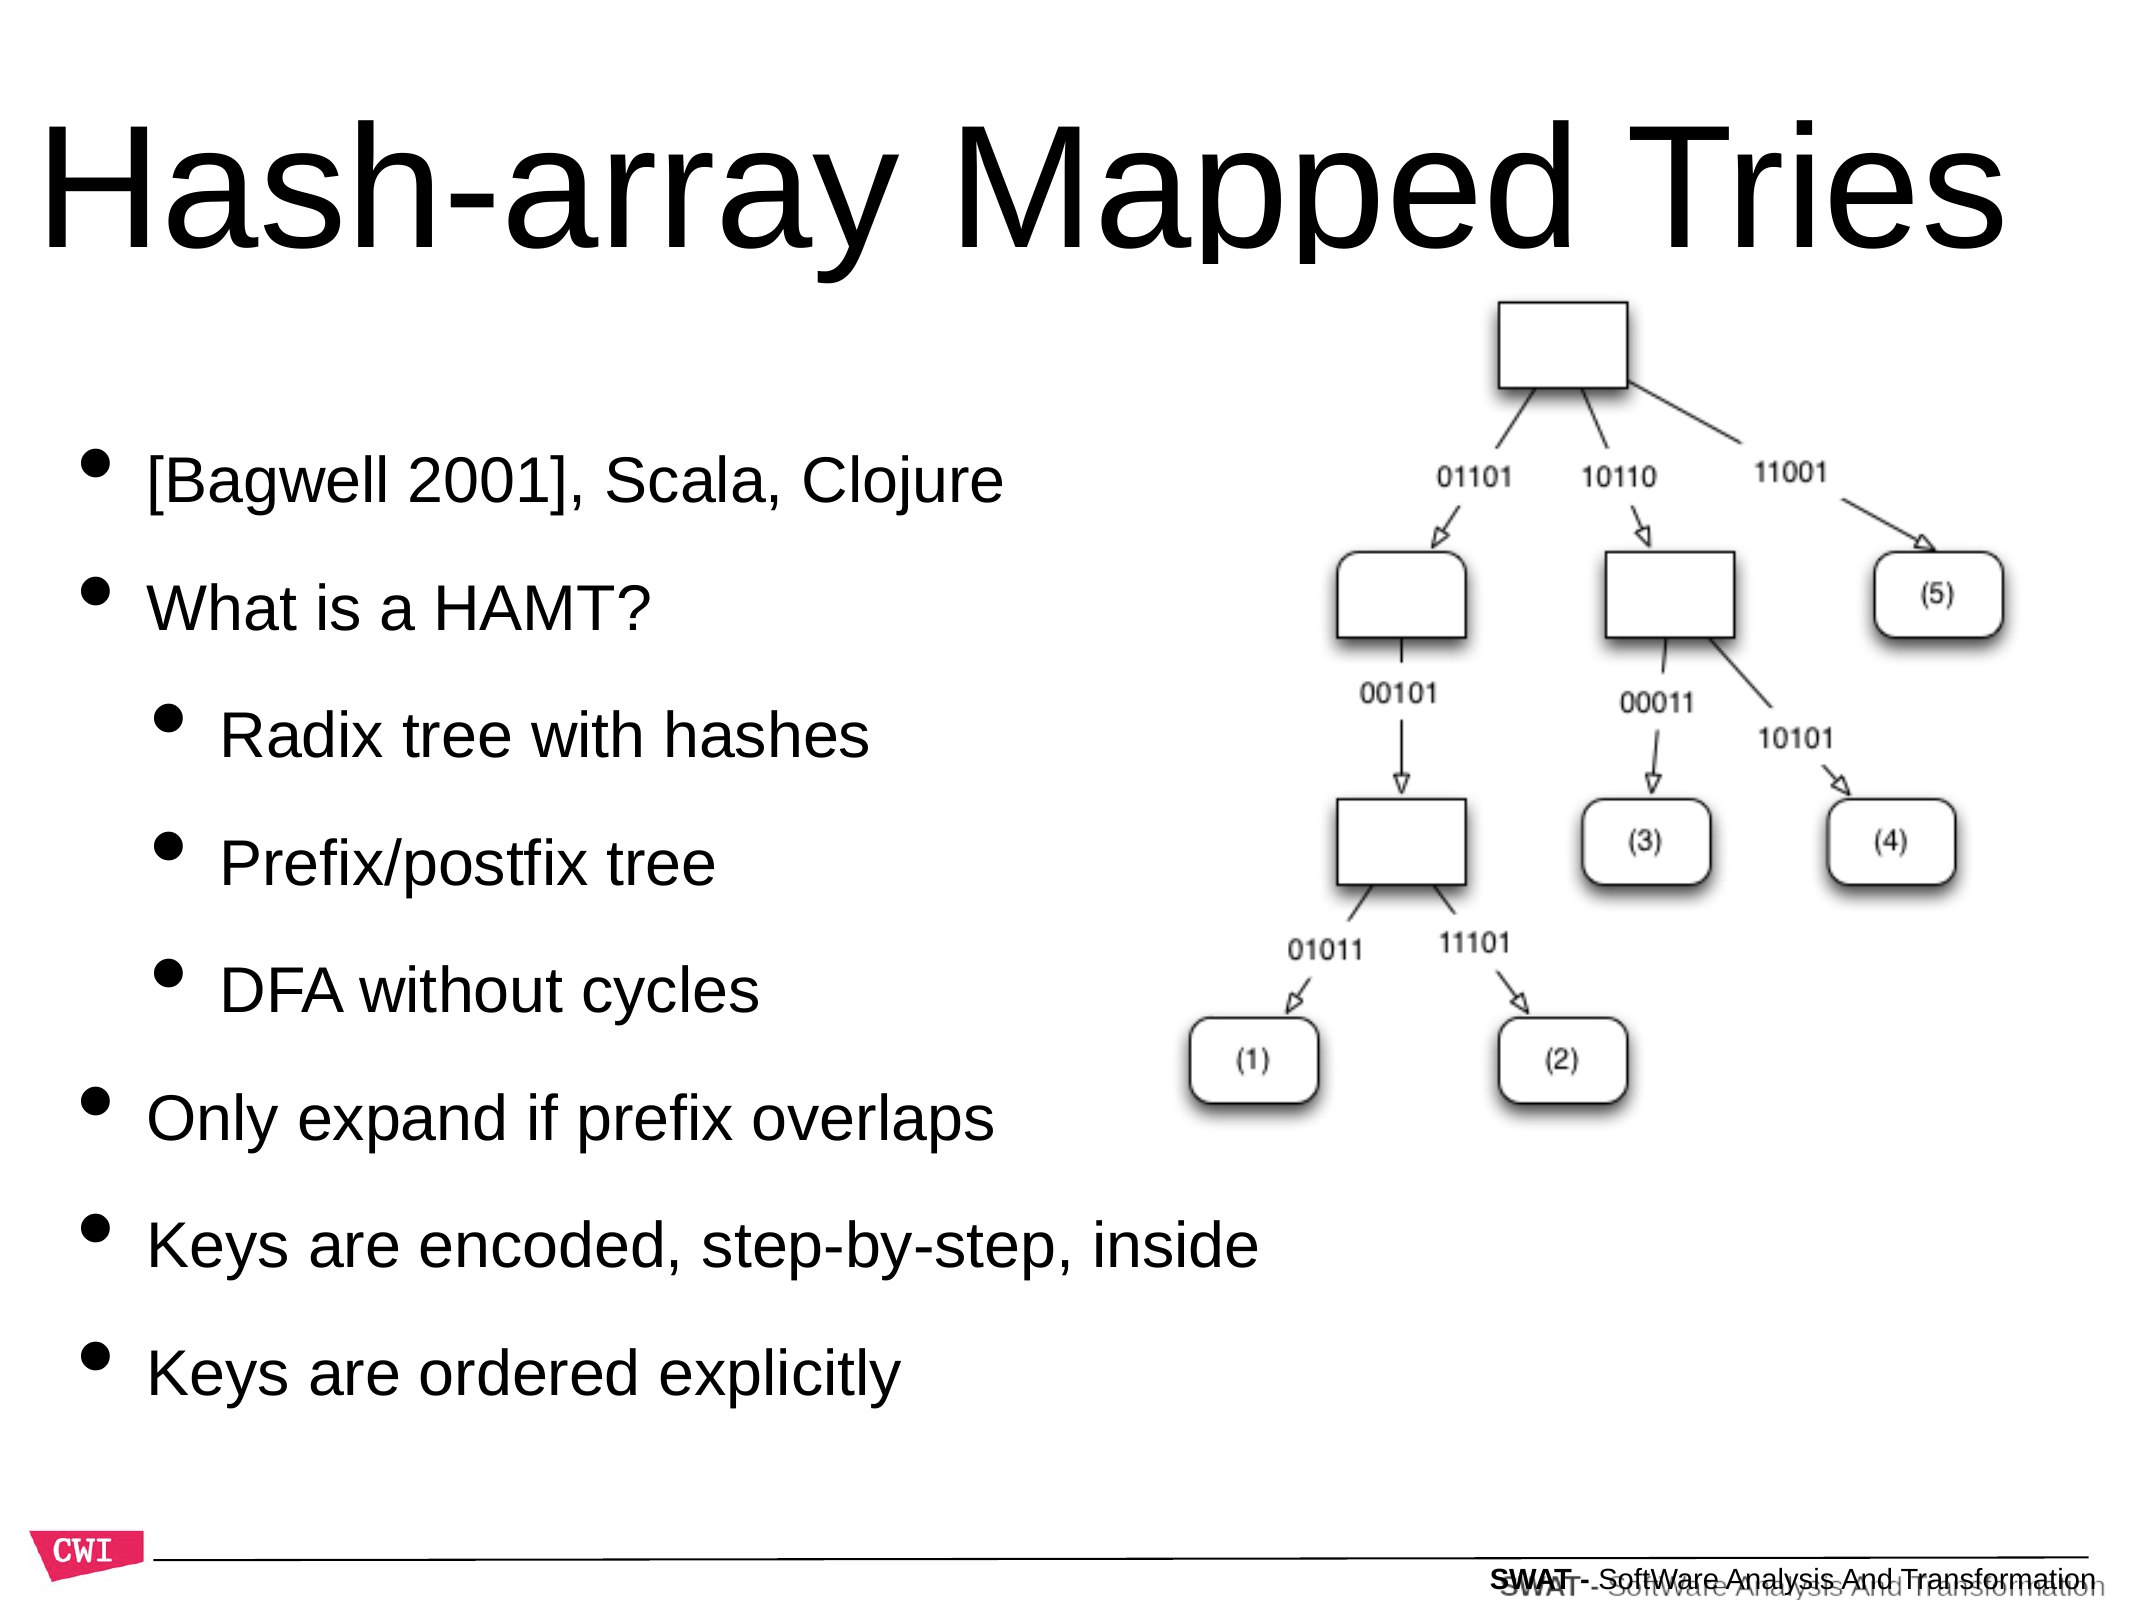

# Hash-array Mapped Tries
[Bagwell 2001], Scala, Clojure
What is a HAMT?
Radix tree with hashes
Prefix/postfix tree
DFA without cycles
Only expand if prefix overlaps
Keys are encoded, step-by-step, inside
Keys are ordered explicitly